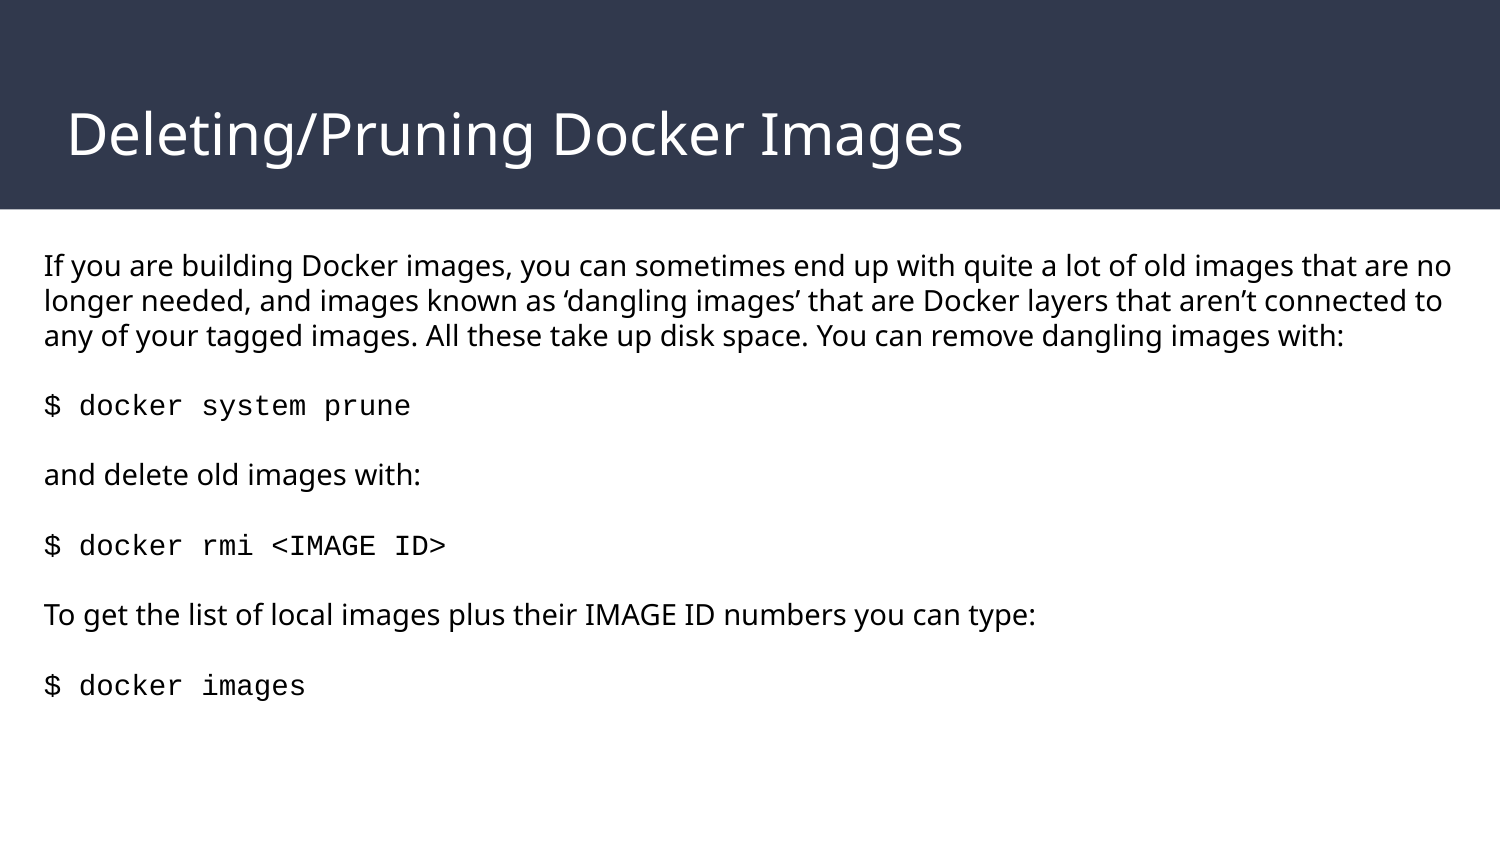

# Deleting/Pruning Docker Images
If you are building Docker images, you can sometimes end up with quite a lot of old images that are no longer needed, and images known as ‘dangling images’ that are Docker layers that aren’t connected to any of your tagged images. All these take up disk space. You can remove dangling images with:
$ docker system prune
and delete old images with:
$ docker rmi <IMAGE ID>
To get the list of local images plus their IMAGE ID numbers you can type:
$ docker images